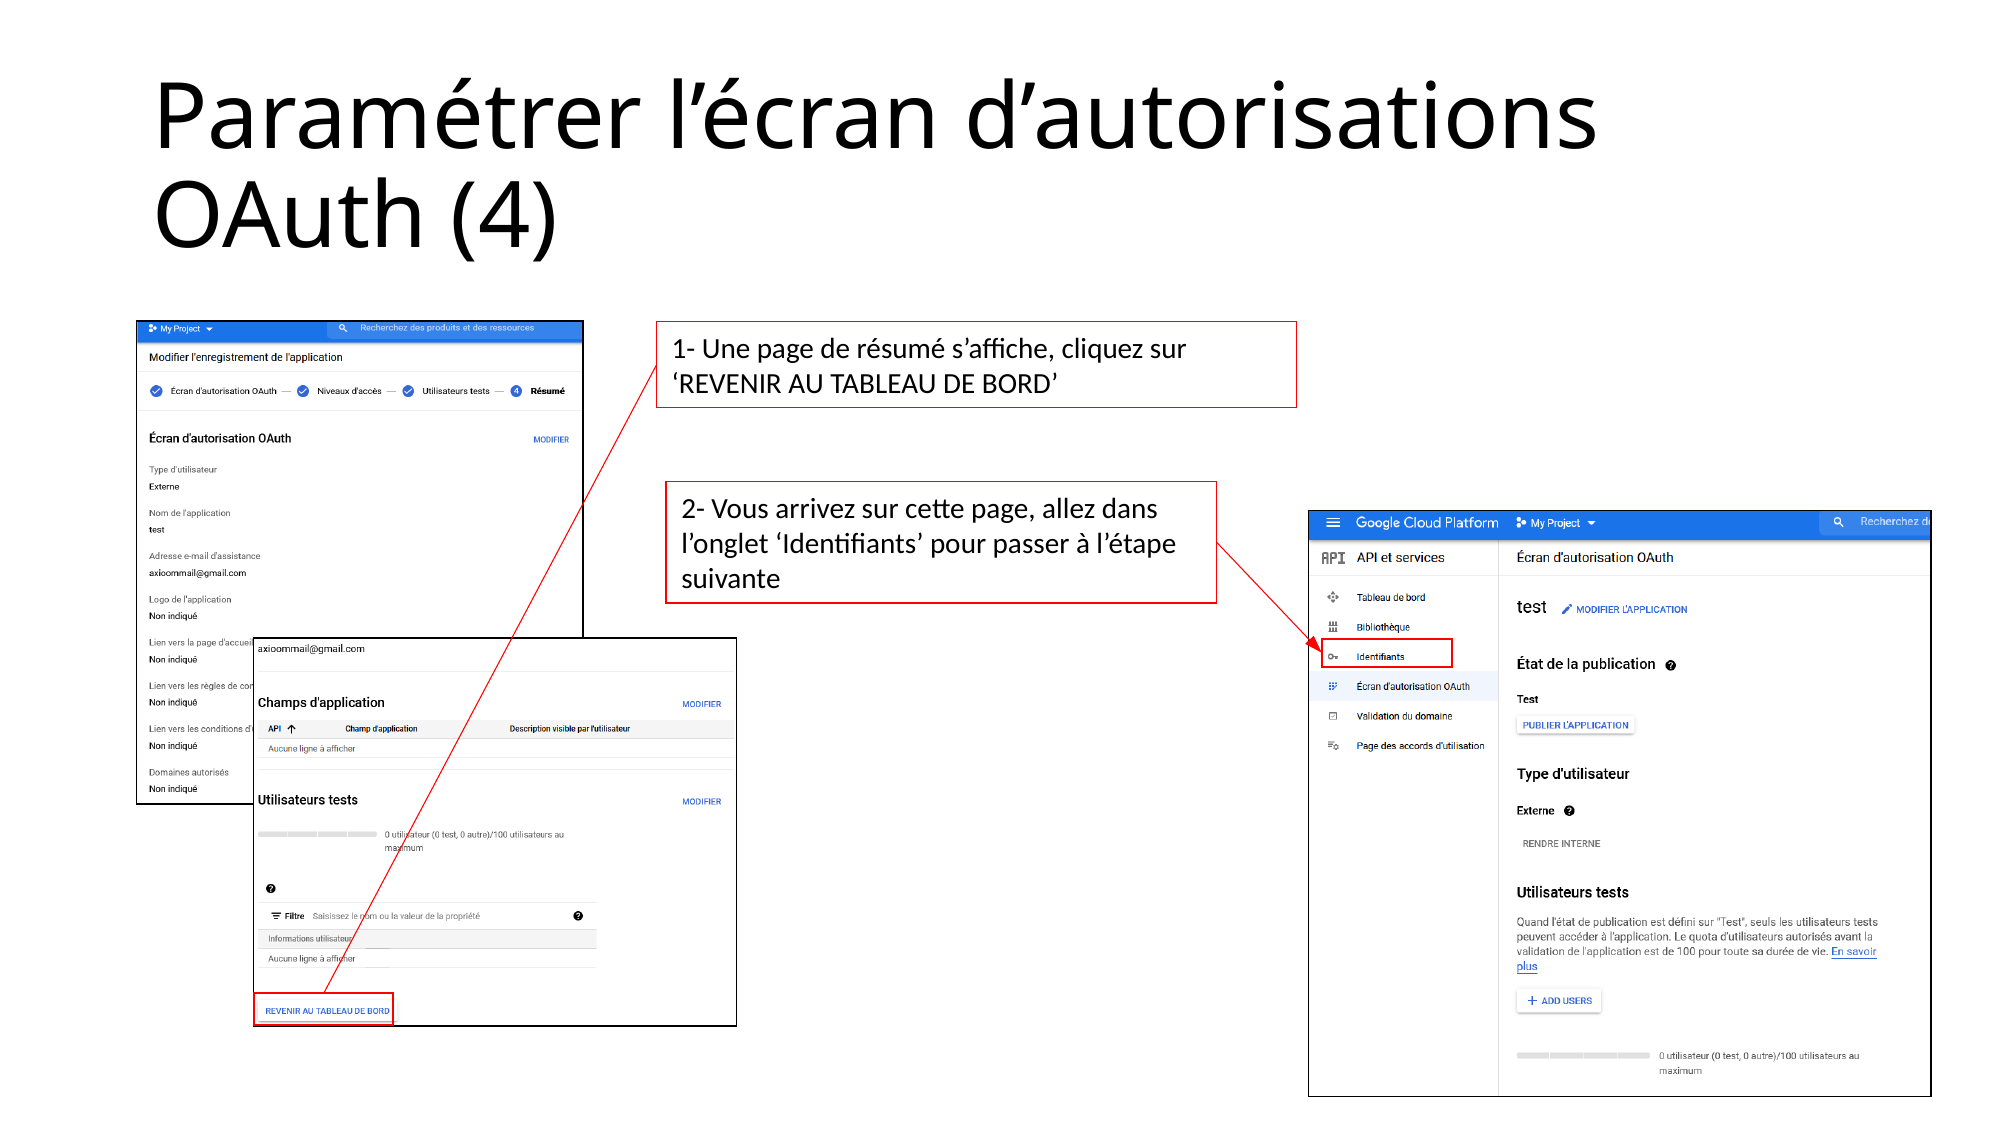

# Paramétrer l’écran d’autorisations OAuth (4)
1- Une page de résumé s’affiche, cliquez sur ‘REVENIR AU TABLEAU DE BORD’
2- Vous arrivez sur cette page, allez dans l’onglet ‘Identifiants’ pour passer à l’étape suivante